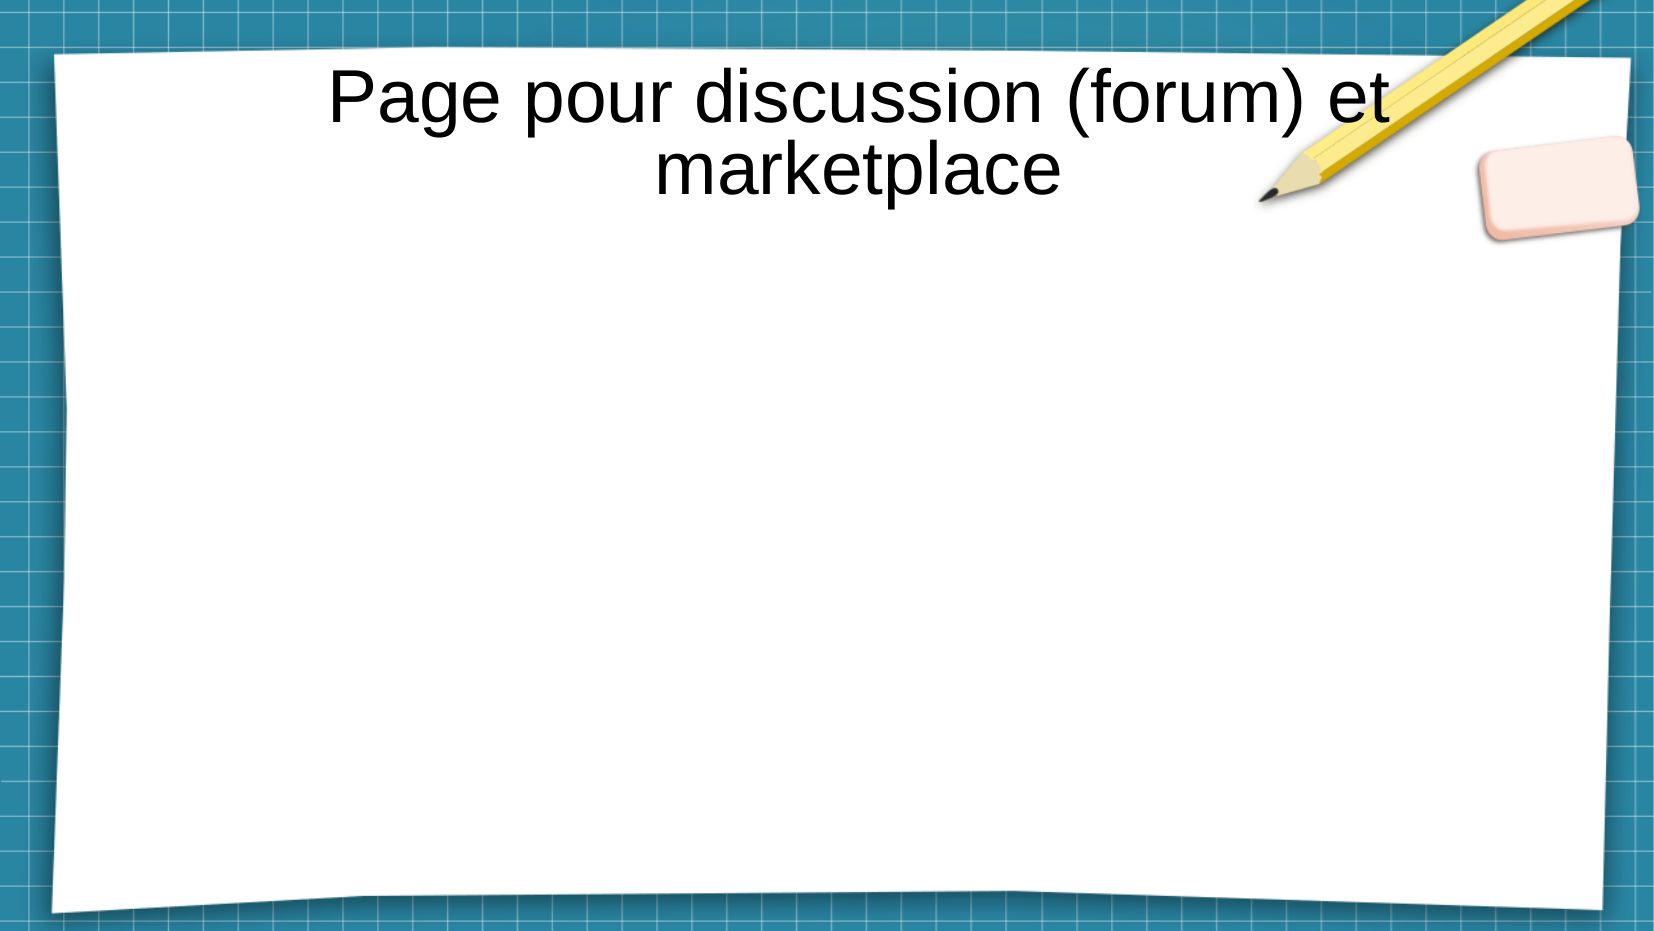

# Page pour discussion (forum) et marketplace